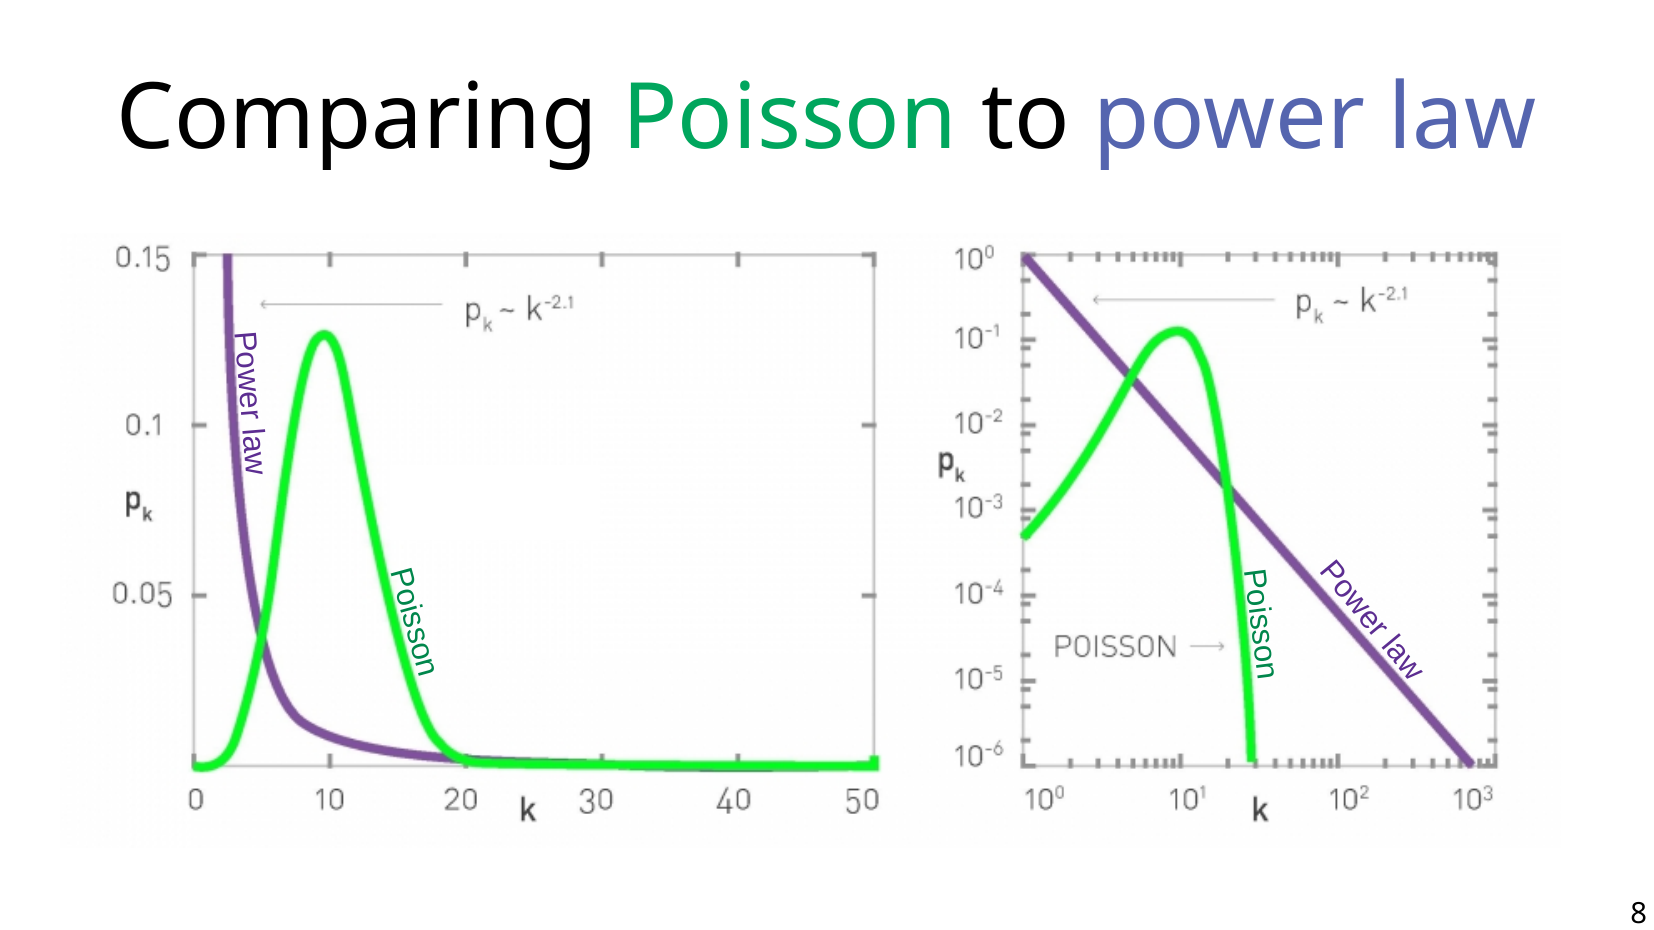

# Comparing Poisson to power law
Power law
Poisson
Poisson
Power law
8